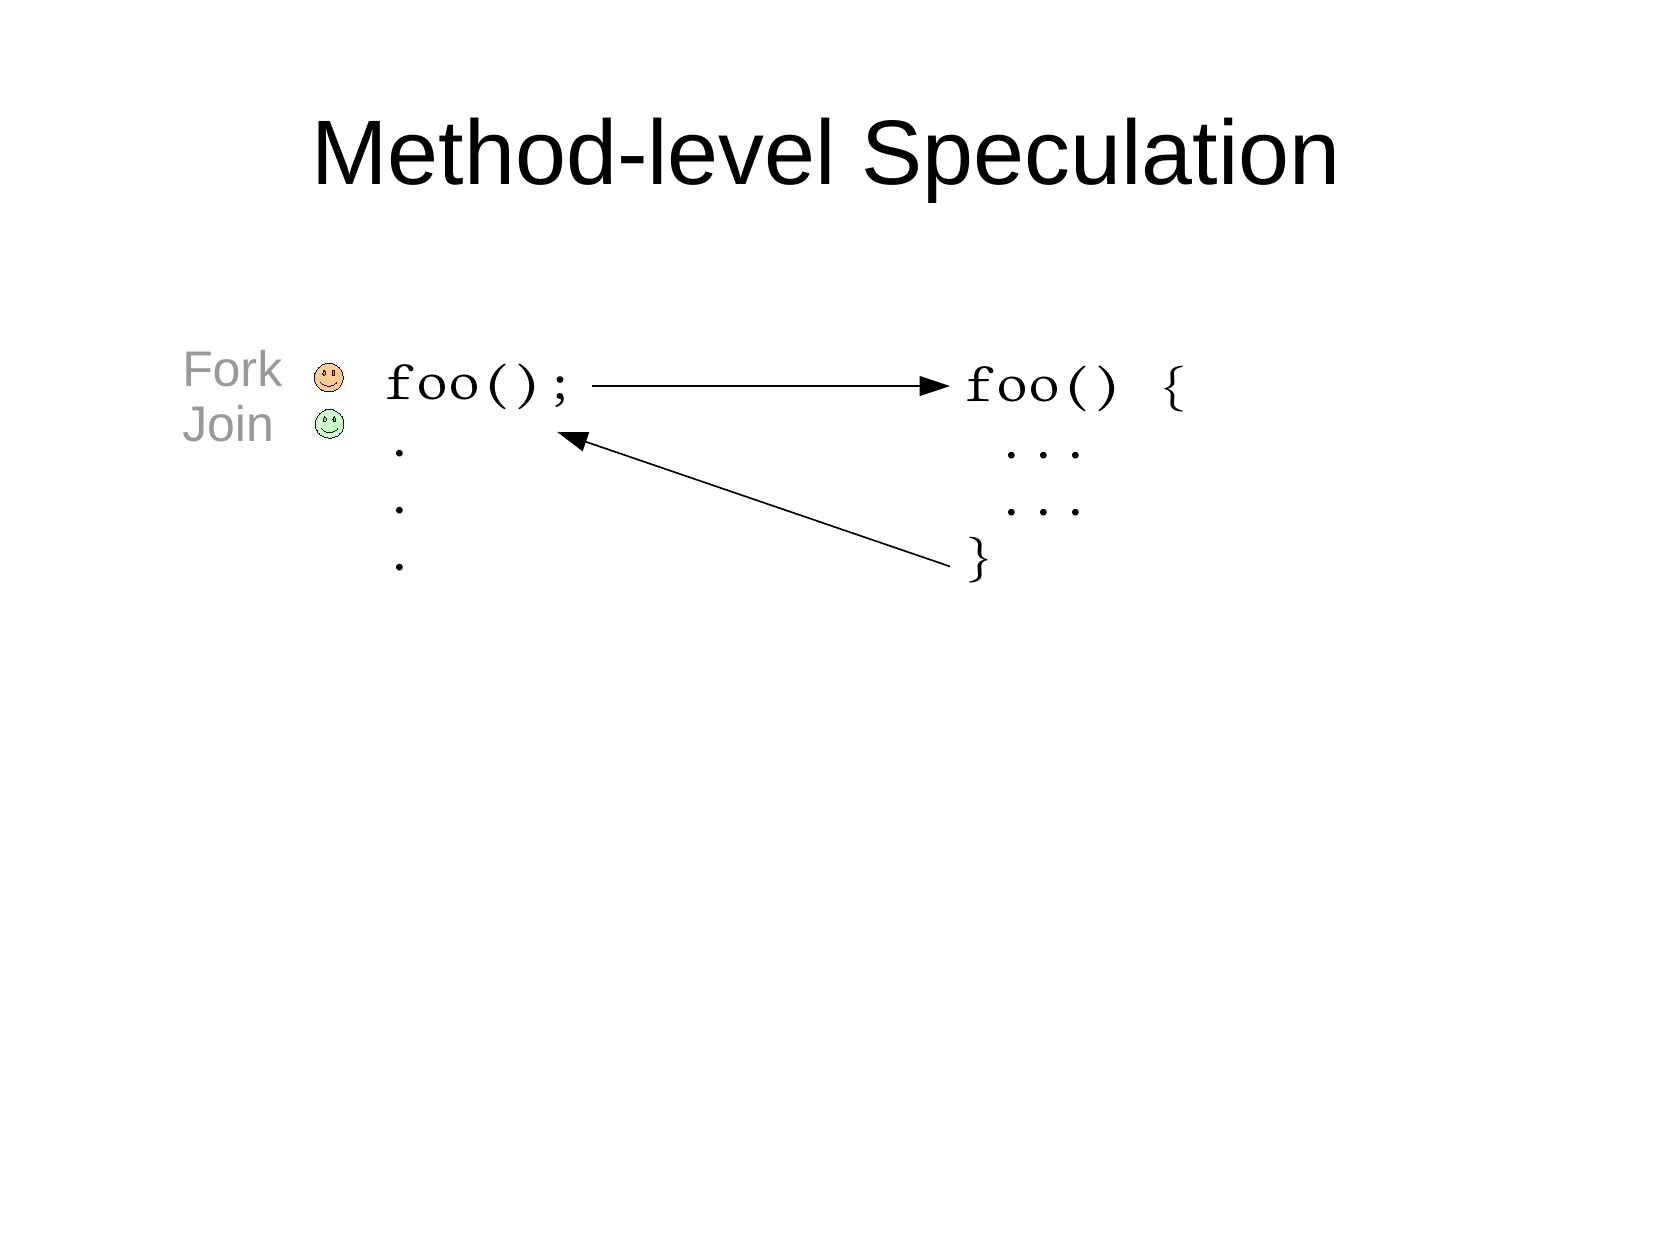

# Method-level Speculation
Fork
foo();
.
.
.
foo() {
 ...
 ...
}
Join